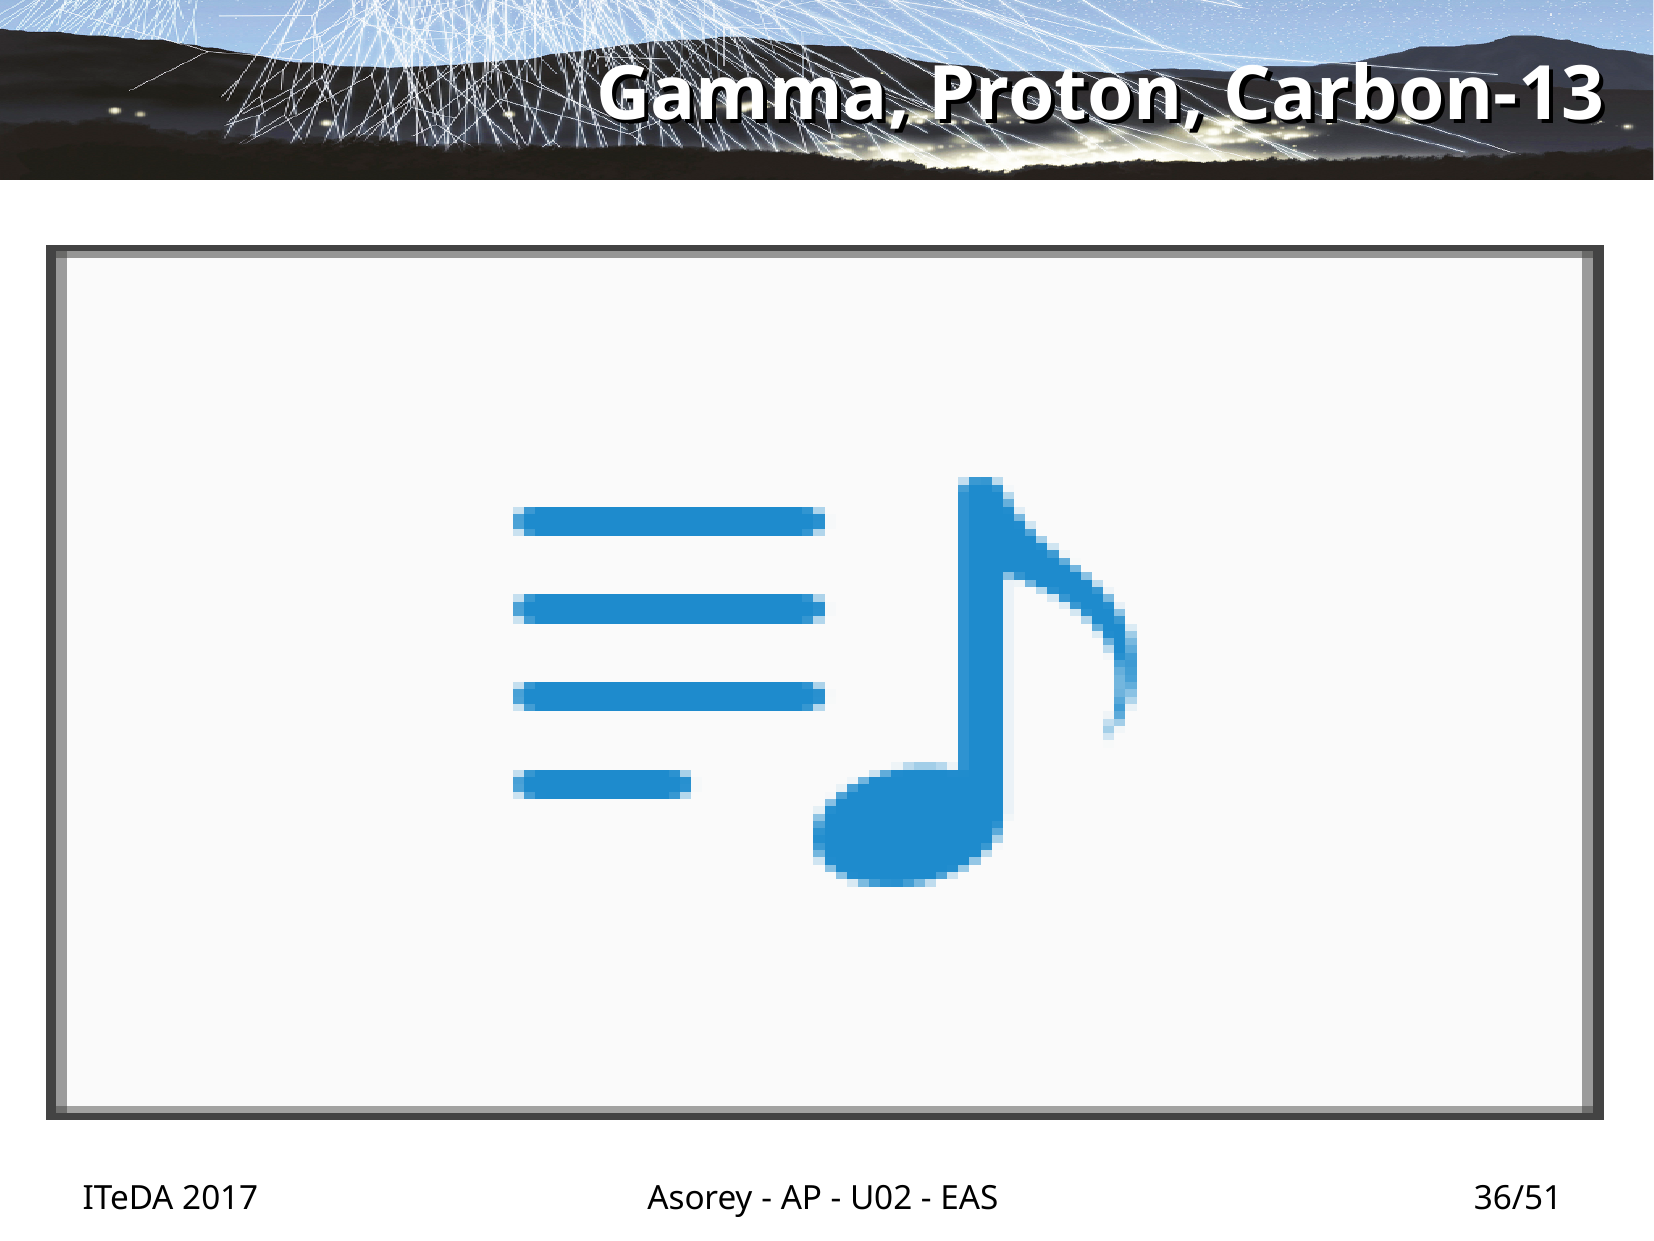

# Gamma, Proton, Carbon-13
ITeDA 2017
Asorey - AP - U02 - EAS
36